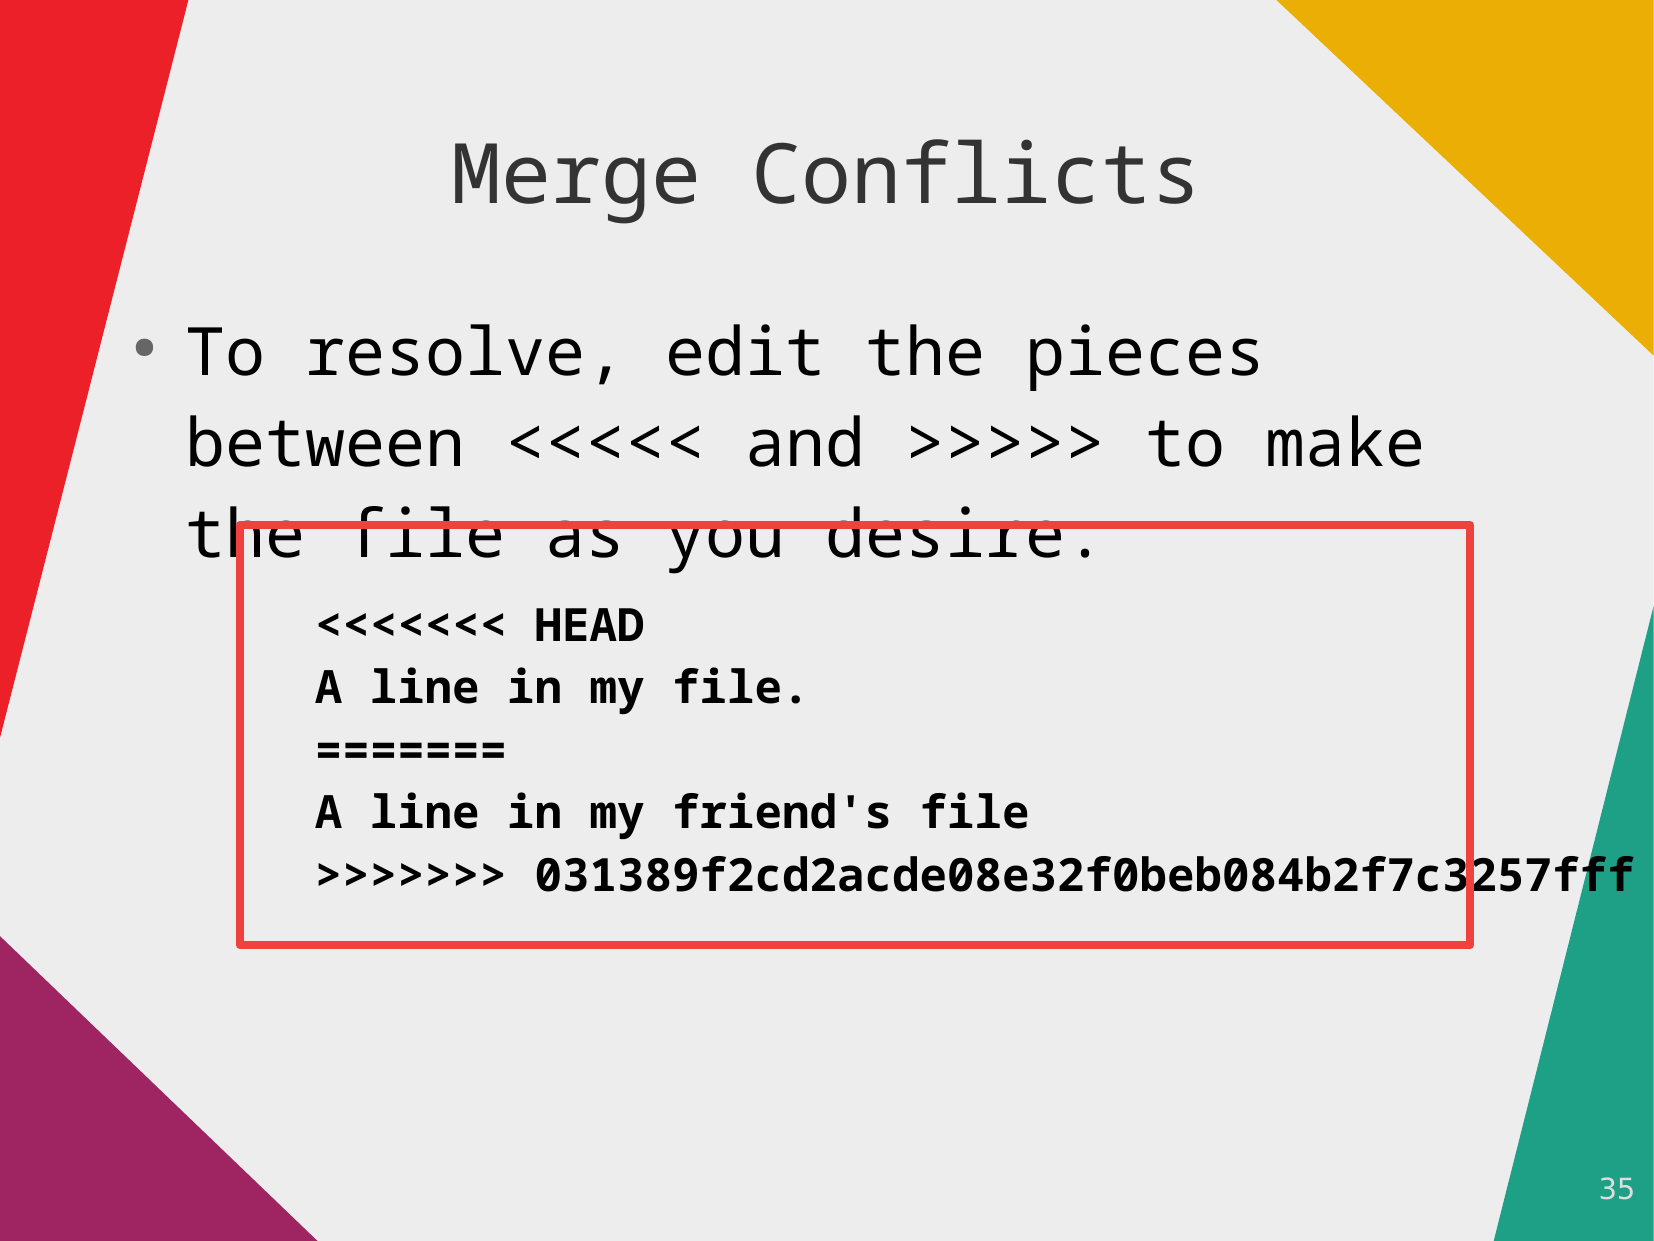

# Merge Conflicts
To resolve, edit the pieces between <<<<< and >>>>> to make the file as you desire.
<<<<<<< HEAD
A line in my file.
=======
A line in my friend's file
>>>>>>> 031389f2cd2acde08e32f0beb084b2f7c3257fff
35